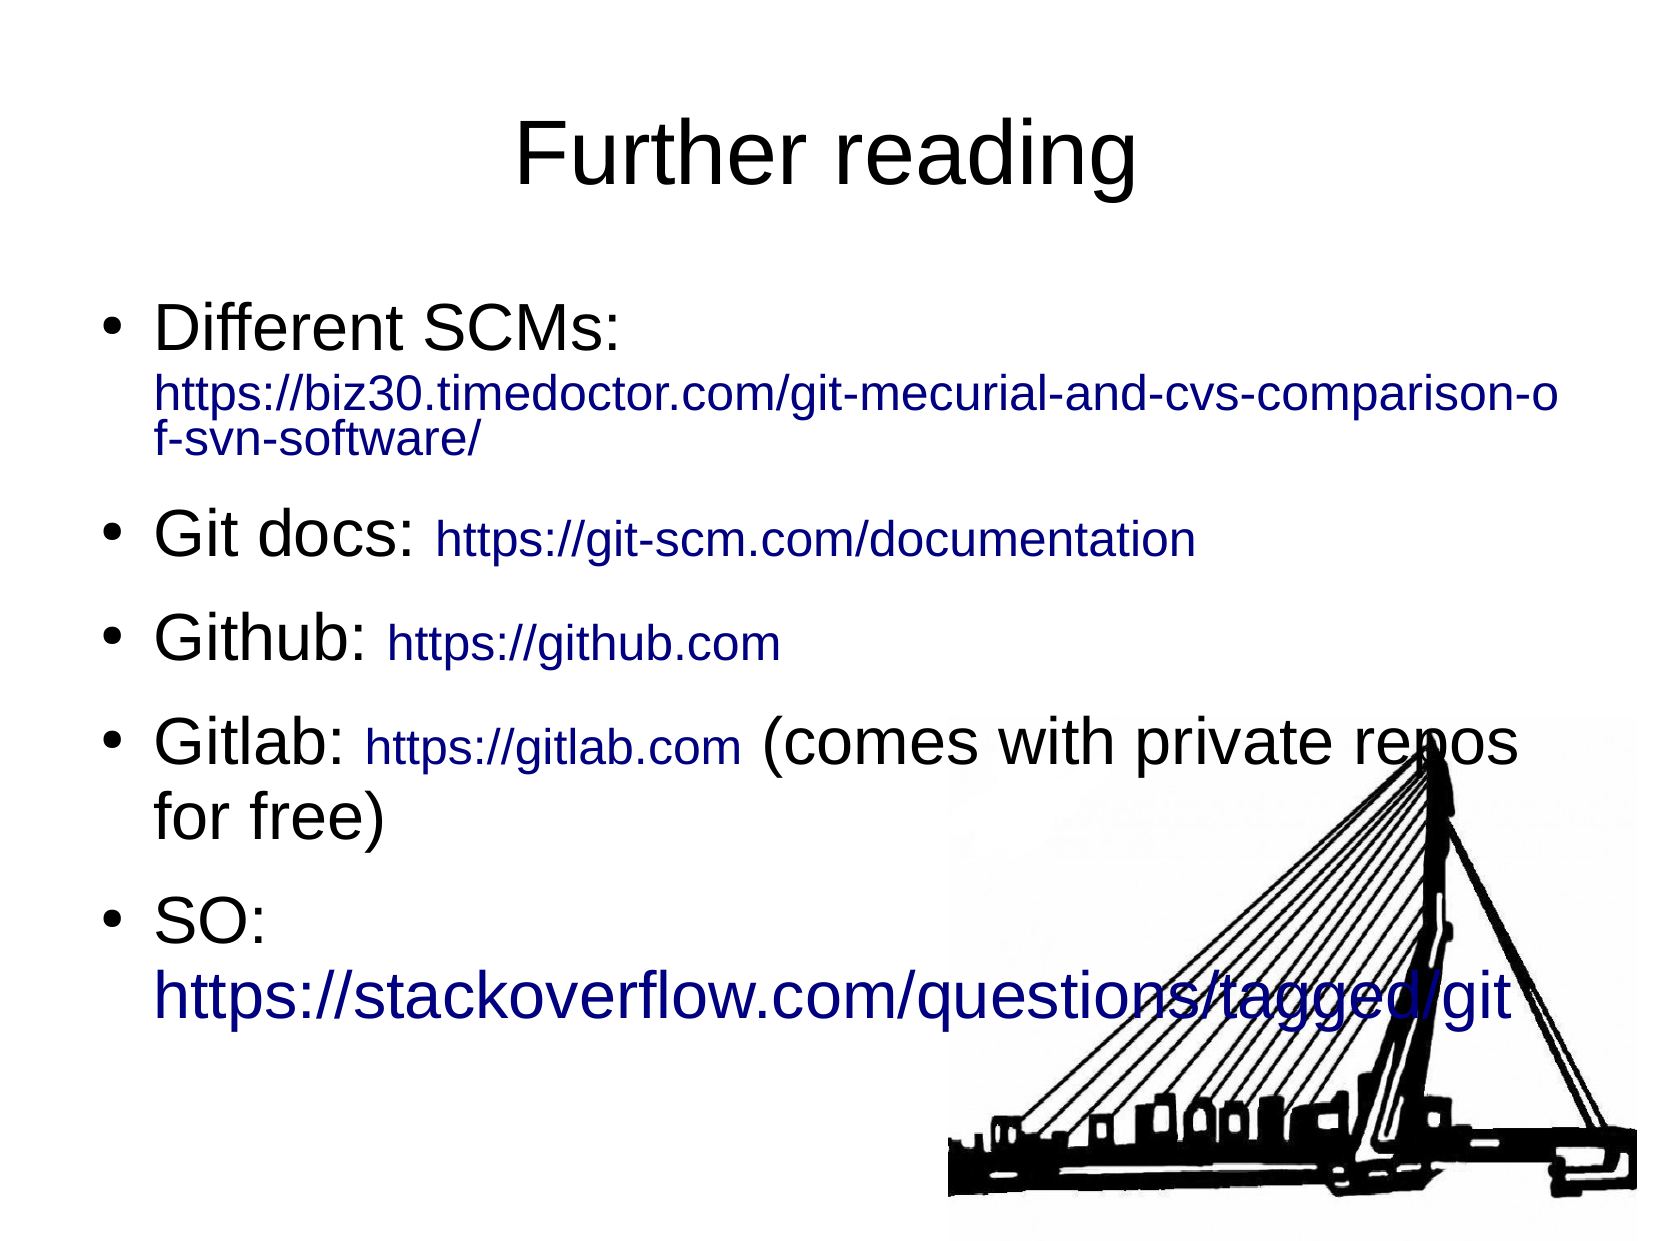

# Further reading
Different SCMs: https://biz30.timedoctor.com/git-mecurial-and-cvs-comparison-of-svn-software/
Git docs: https://git-scm.com/documentation
Github: https://github.com
Gitlab: https://gitlab.com (comes with private repos for free)
SO: https://stackoverflow.com/questions/tagged/git